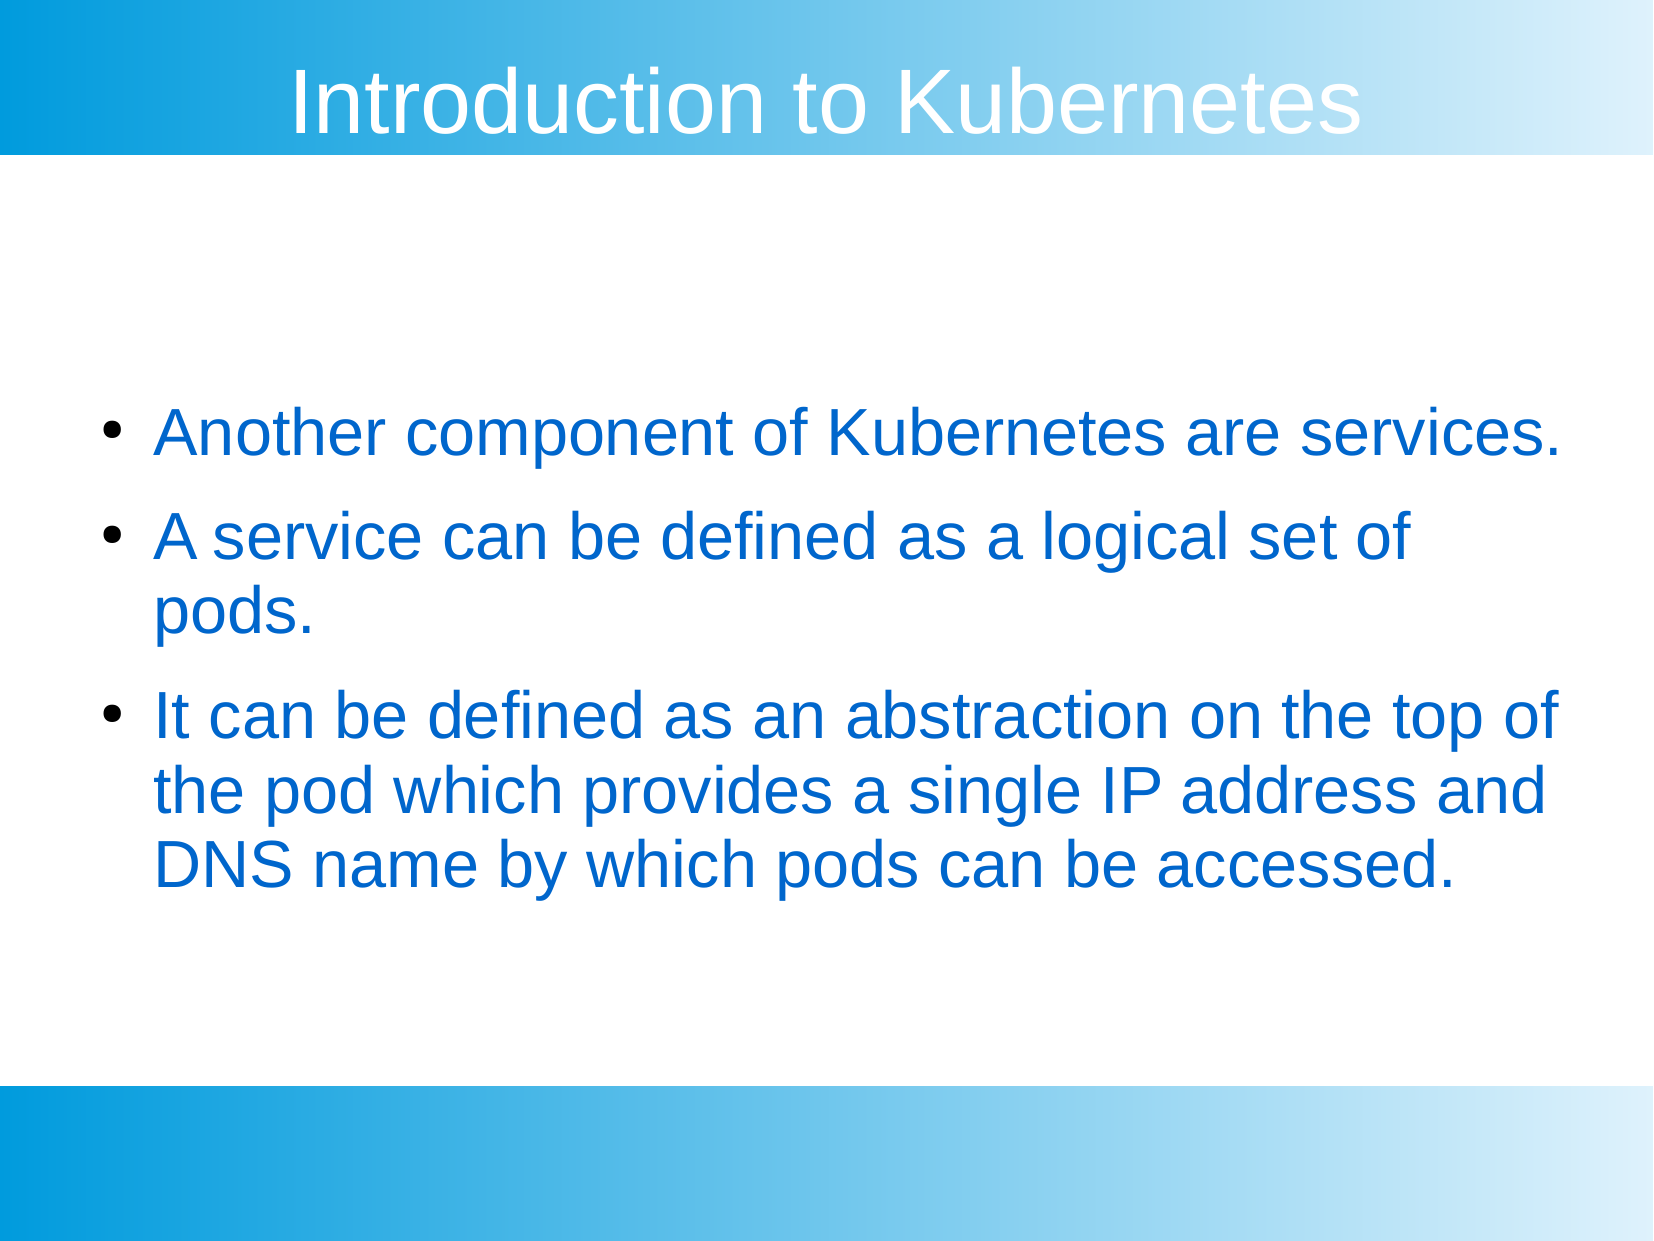

# Introduction to Kubernetes
Another component of Kubernetes are services.
A service can be defined as a logical set of pods.
It can be defined as an abstraction on the top of the pod which provides a single IP address and DNS name by which pods can be accessed.